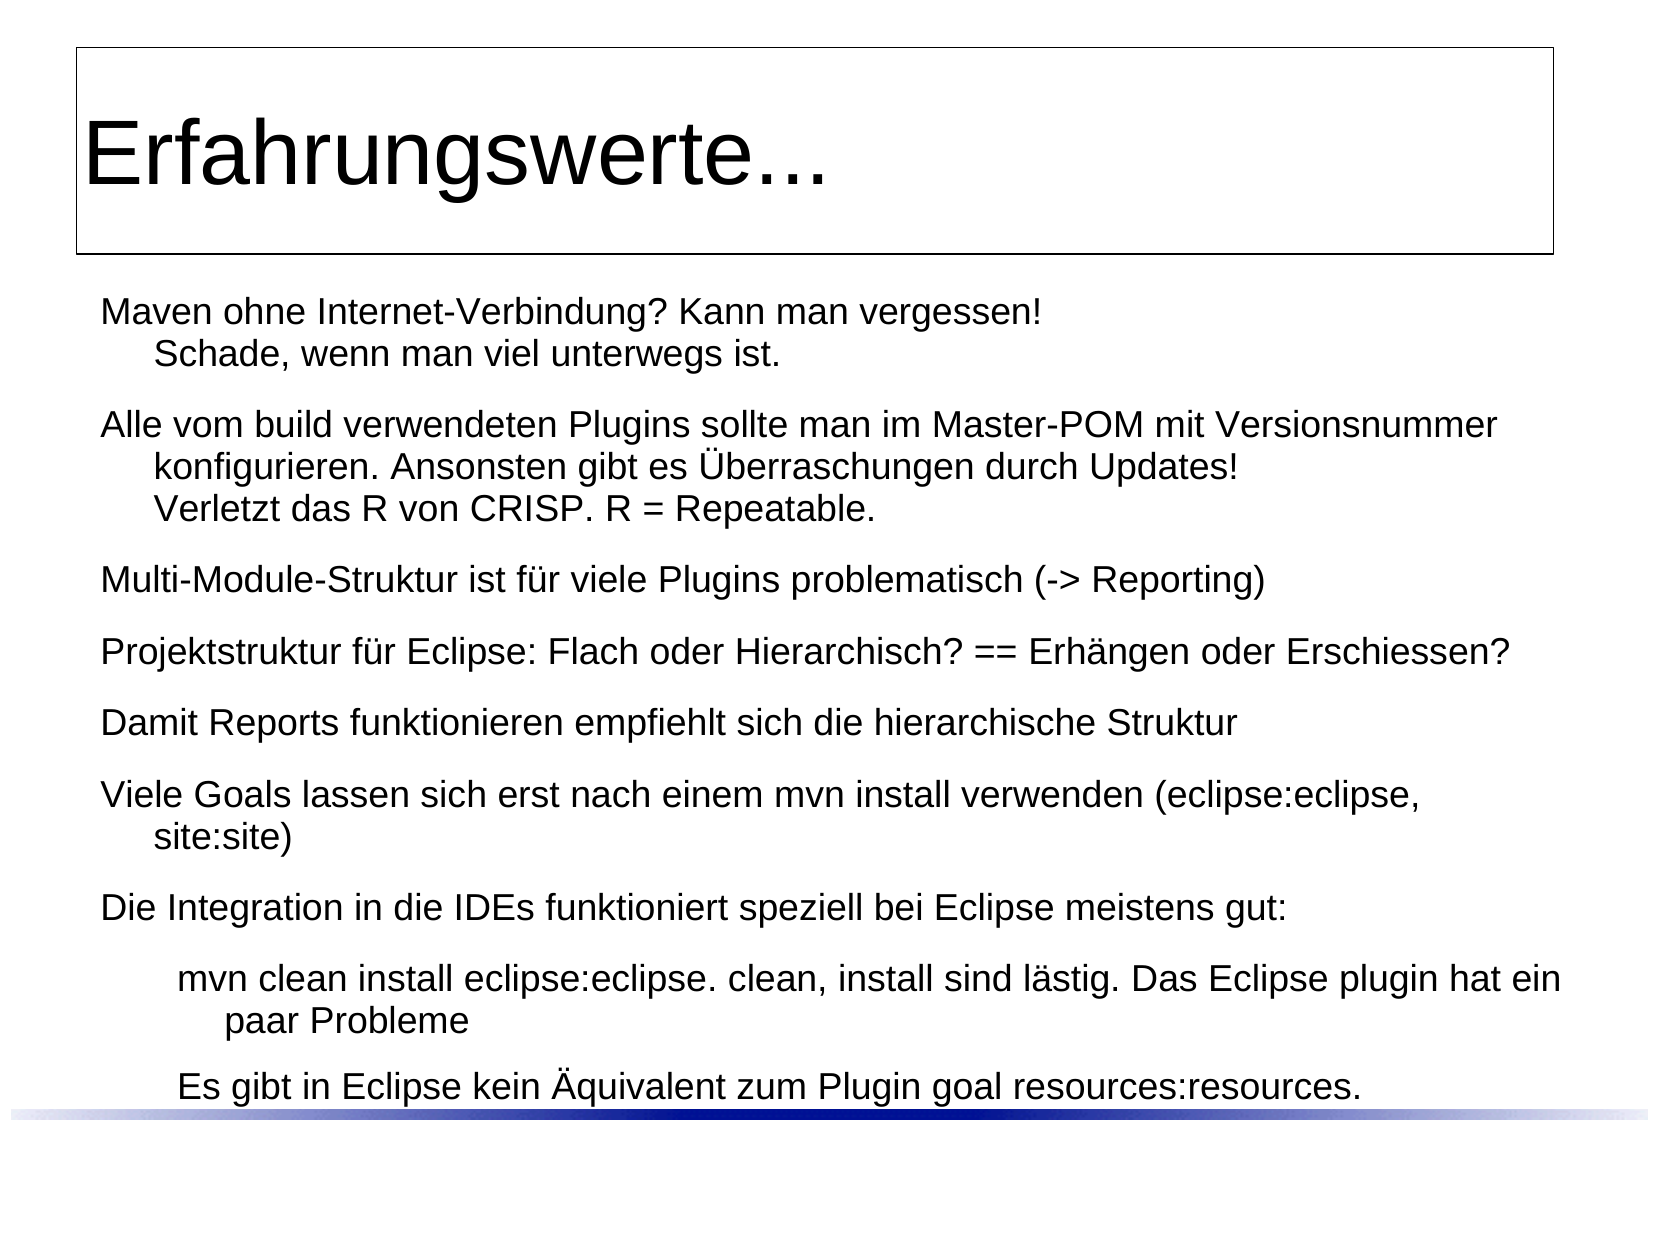

# Erfahrungswerte...
Maven ohne Internet-Verbindung? Kann man vergessen!
Schade, wenn man viel unterwegs ist.
Alle vom build verwendeten Plugins sollte man im Master-POM mit Versionsnummer konfigurieren. Ansonsten gibt es Überraschungen durch Updates!
Verletzt das R von CRISP. R = Repeatable.
Multi-Module-Struktur ist für viele Plugins problematisch (-> Reporting)
Projektstruktur für Eclipse: Flach oder Hierarchisch? == Erhängen oder Erschiessen?
Damit Reports funktionieren empfiehlt sich die hierarchische Struktur
Viele Goals lassen sich erst nach einem mvn install verwenden (eclipse:eclipse, site:site)
Die Integration in die IDEs funktioniert speziell bei Eclipse meistens gut:
mvn clean install eclipse:eclipse. clean, install sind lästig. Das Eclipse plugin hat ein paar Probleme
Es gibt in Eclipse kein Äquivalent zum Plugin goal resources:resources.